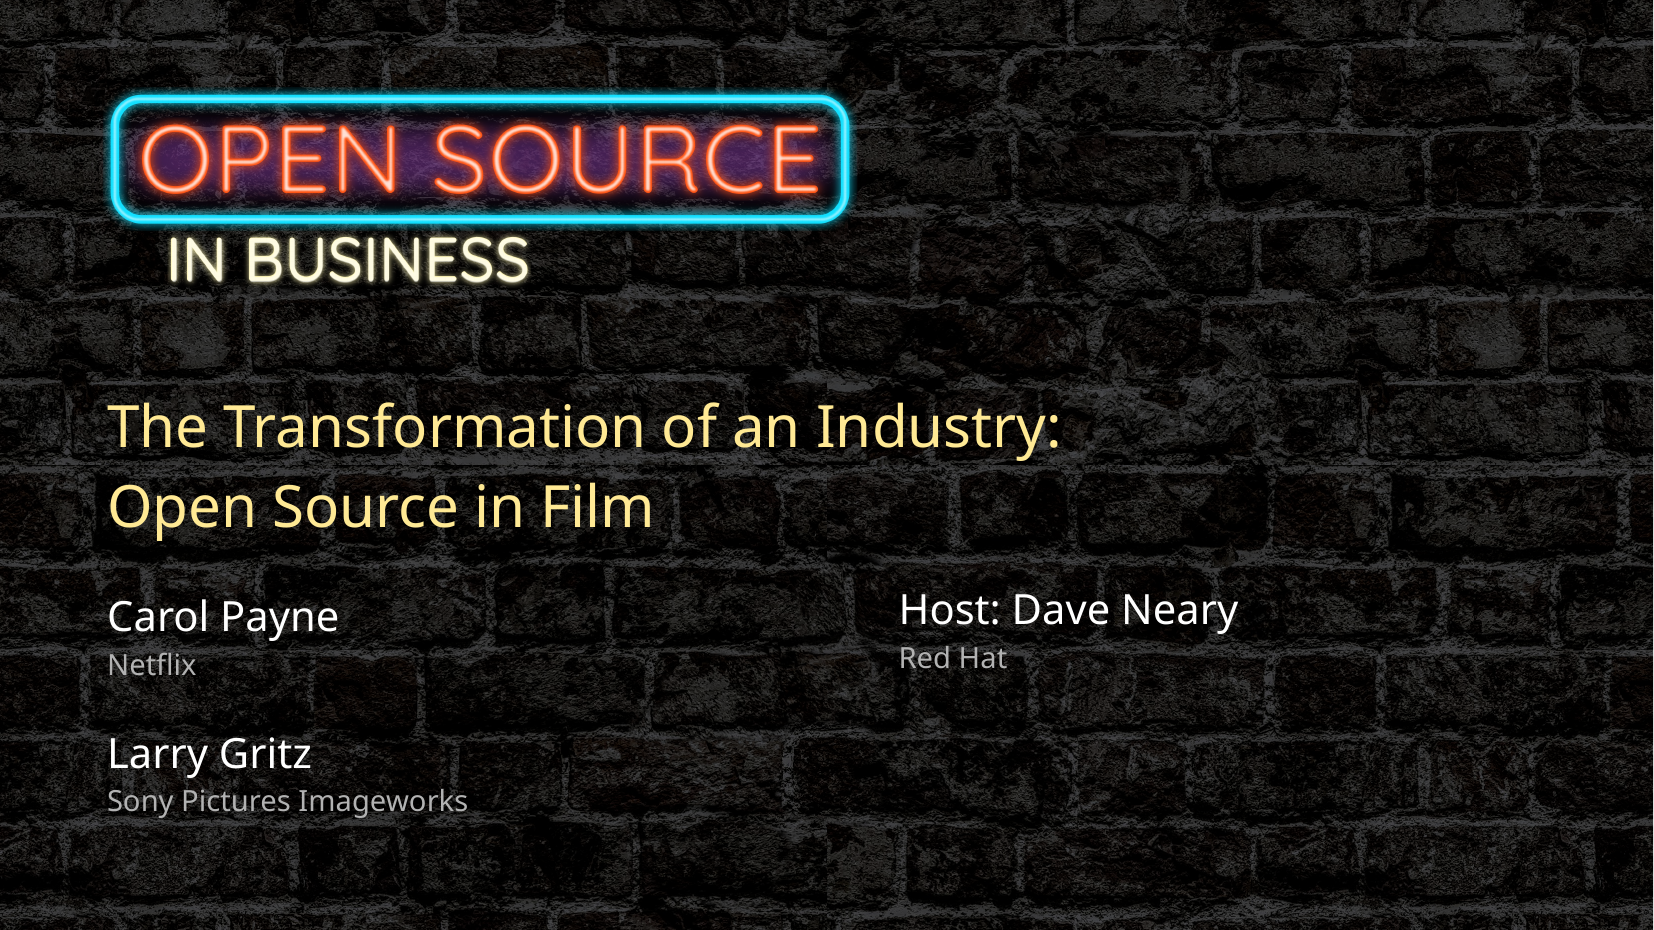

# The Transformation of an Industry: Open Source in Film
Host: Dave Neary
Red Hat
Carol Payne
Netflix
Larry Gritz
Sony Pictures Imageworks